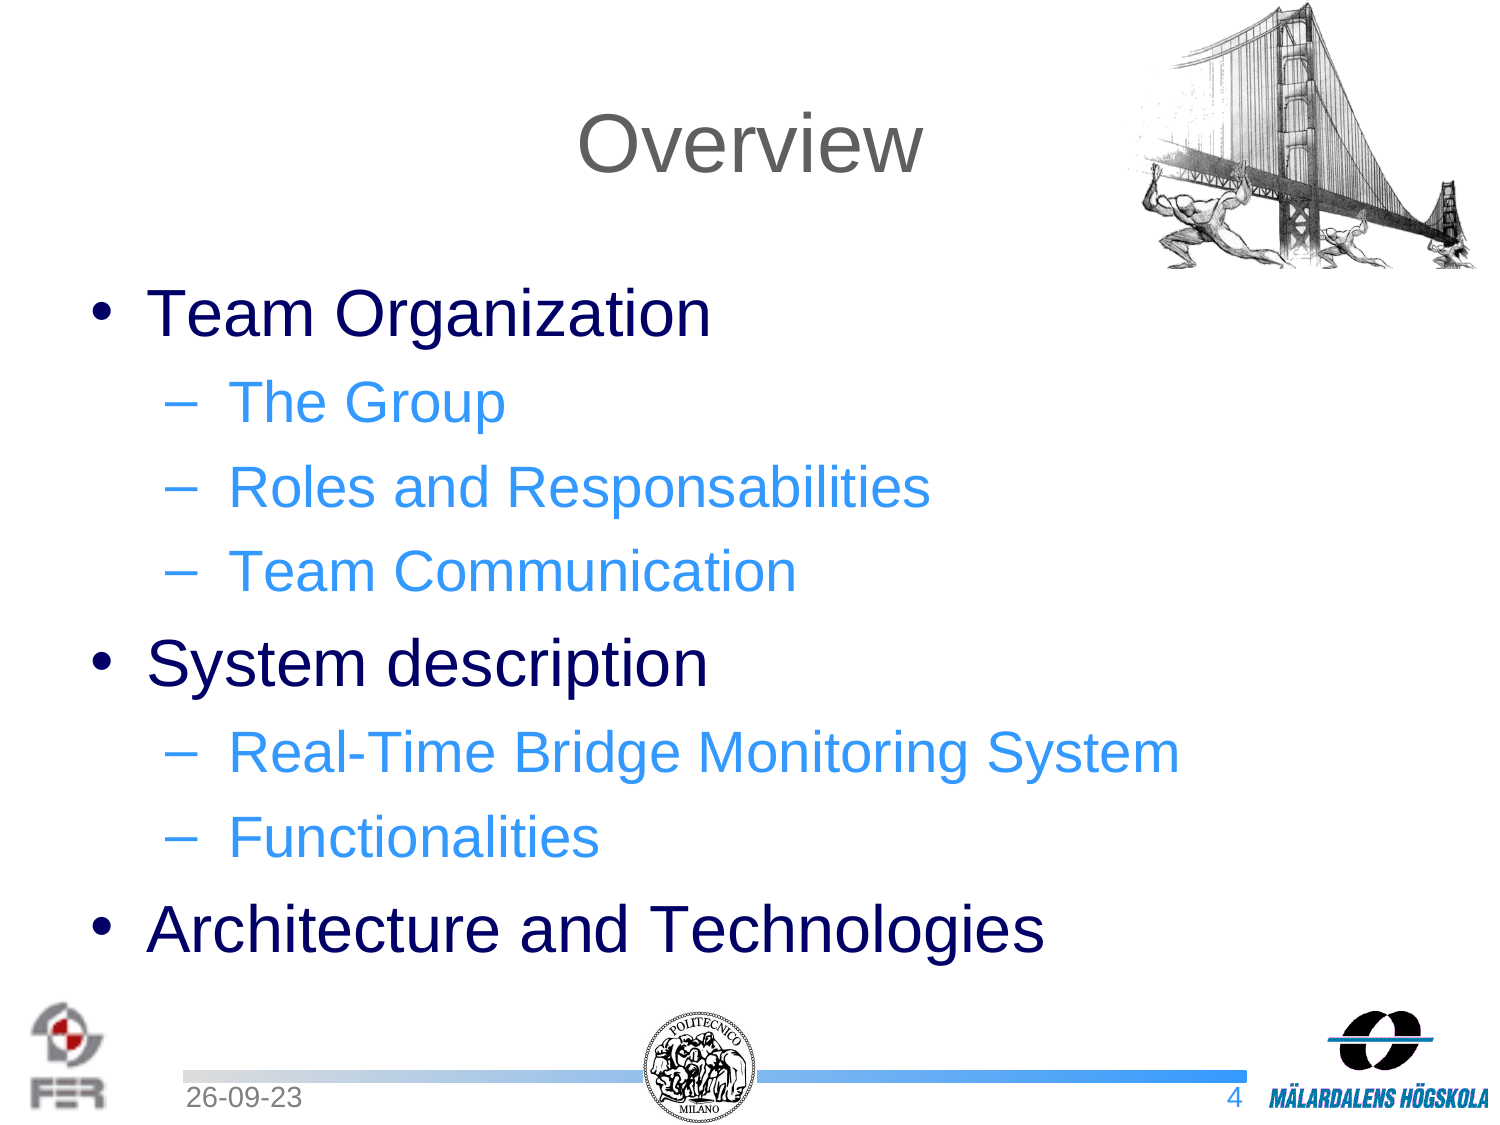

# Overview
Team Organization
 The Group
 Roles and Responsabilities
 Team Communication
System description
 Real-Time Bridge Monitoring System
 Functionalities
Architecture and Technologies
26-08-21